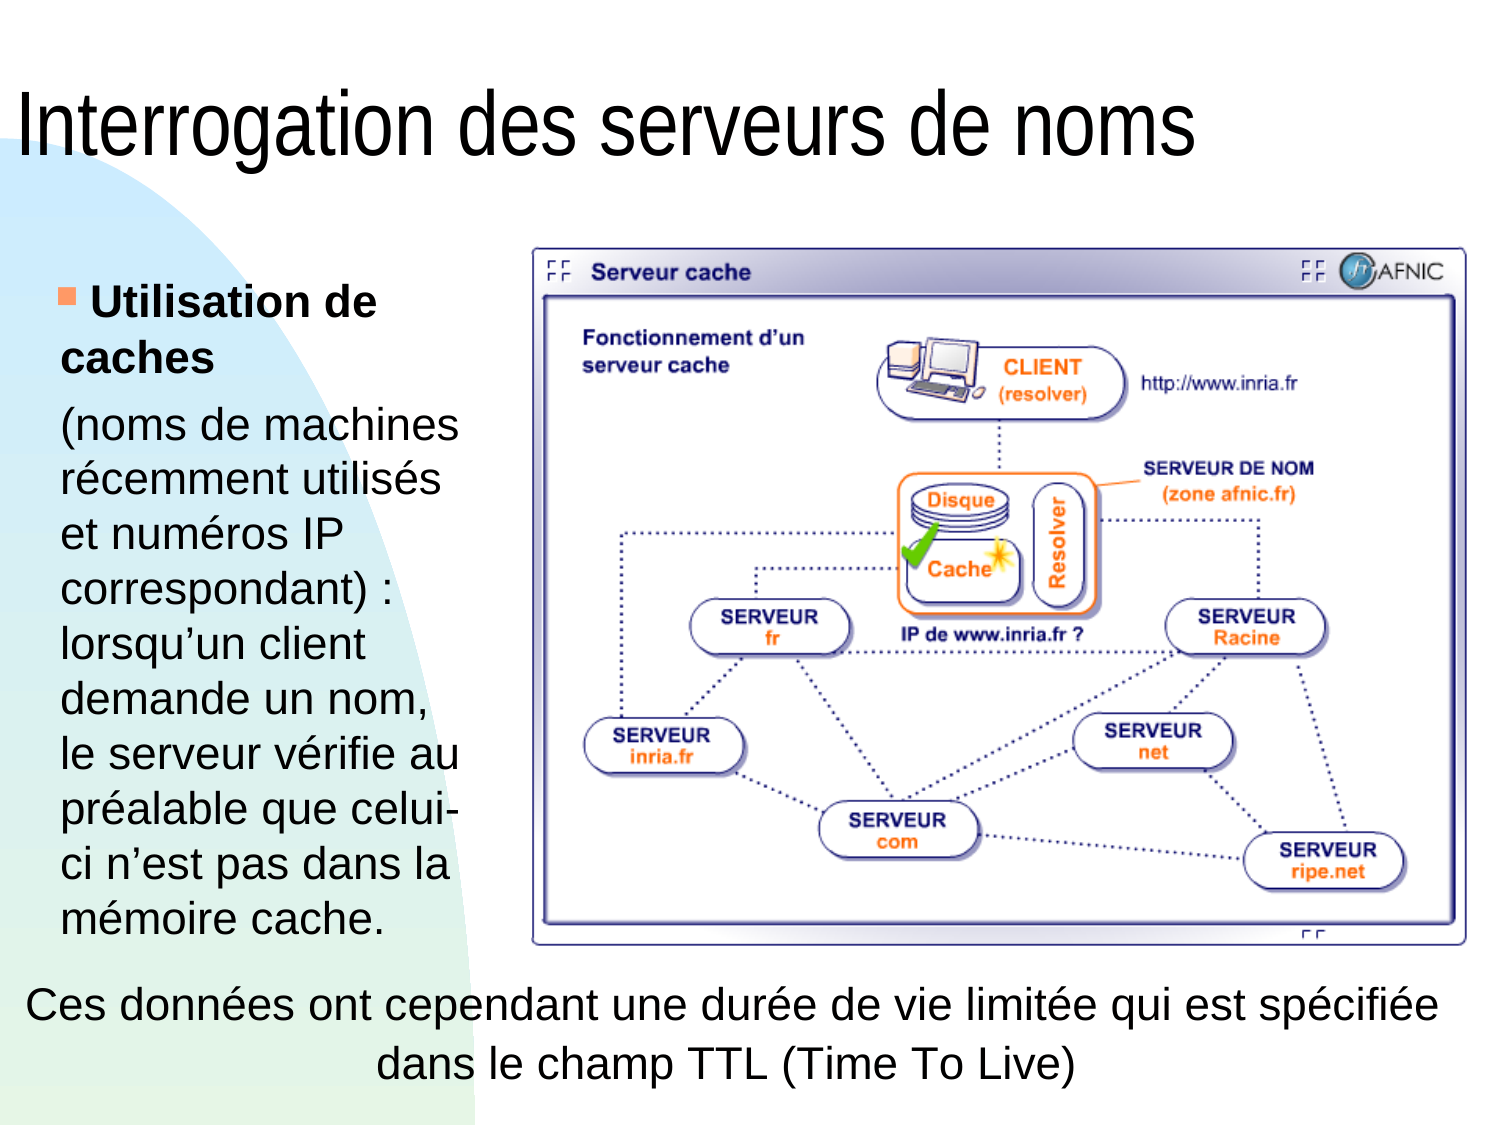

# Interrogation des serveurs de noms
 Utilisation de caches
(noms de machines récemment utilisés et numéros IP correspondant) : lorsqu’un client demande un nom, le serveur vérifie au préalable que celui-ci n’est pas dans la mémoire cache.
Ces données ont cependant une durée de vie limitée qui est spécifiée dans le champ TTL (Time To Live)